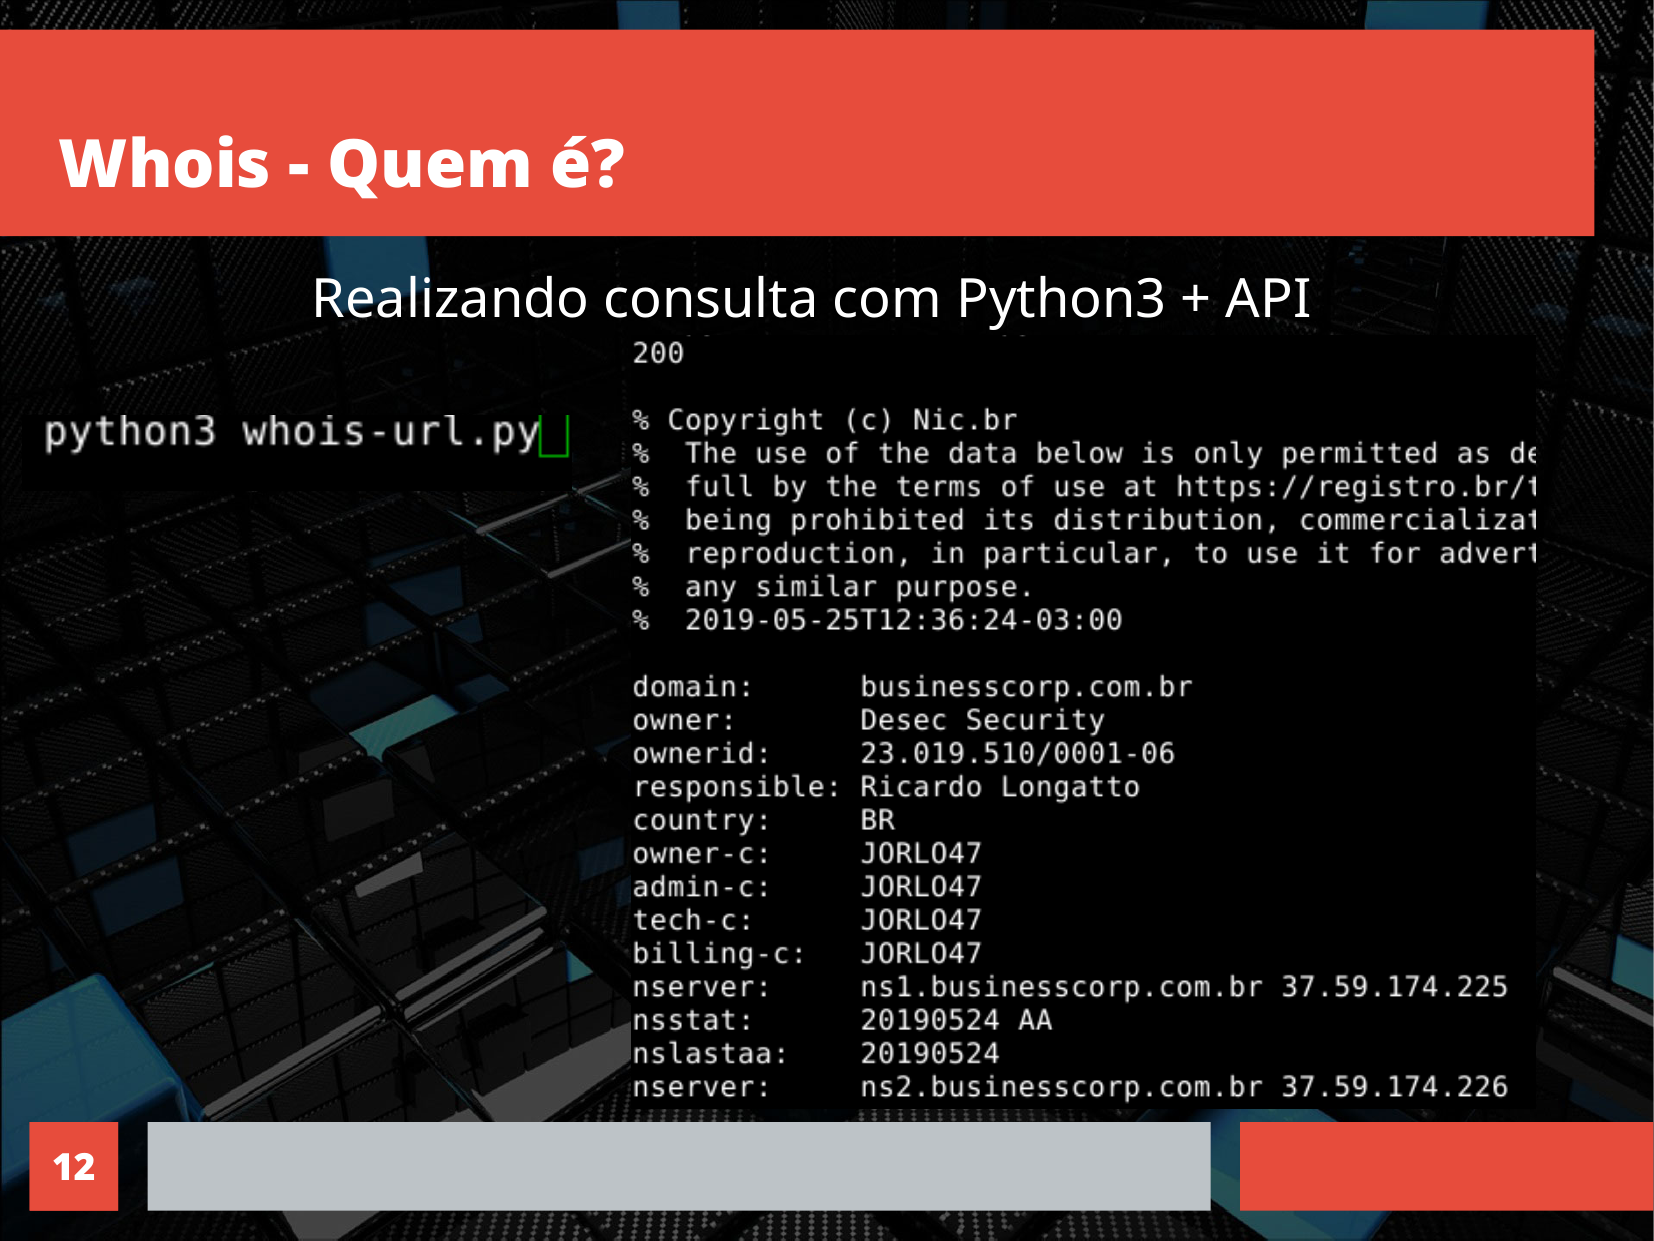

# Whois - Quem é?
Realizando consulta com Python3 + API
12